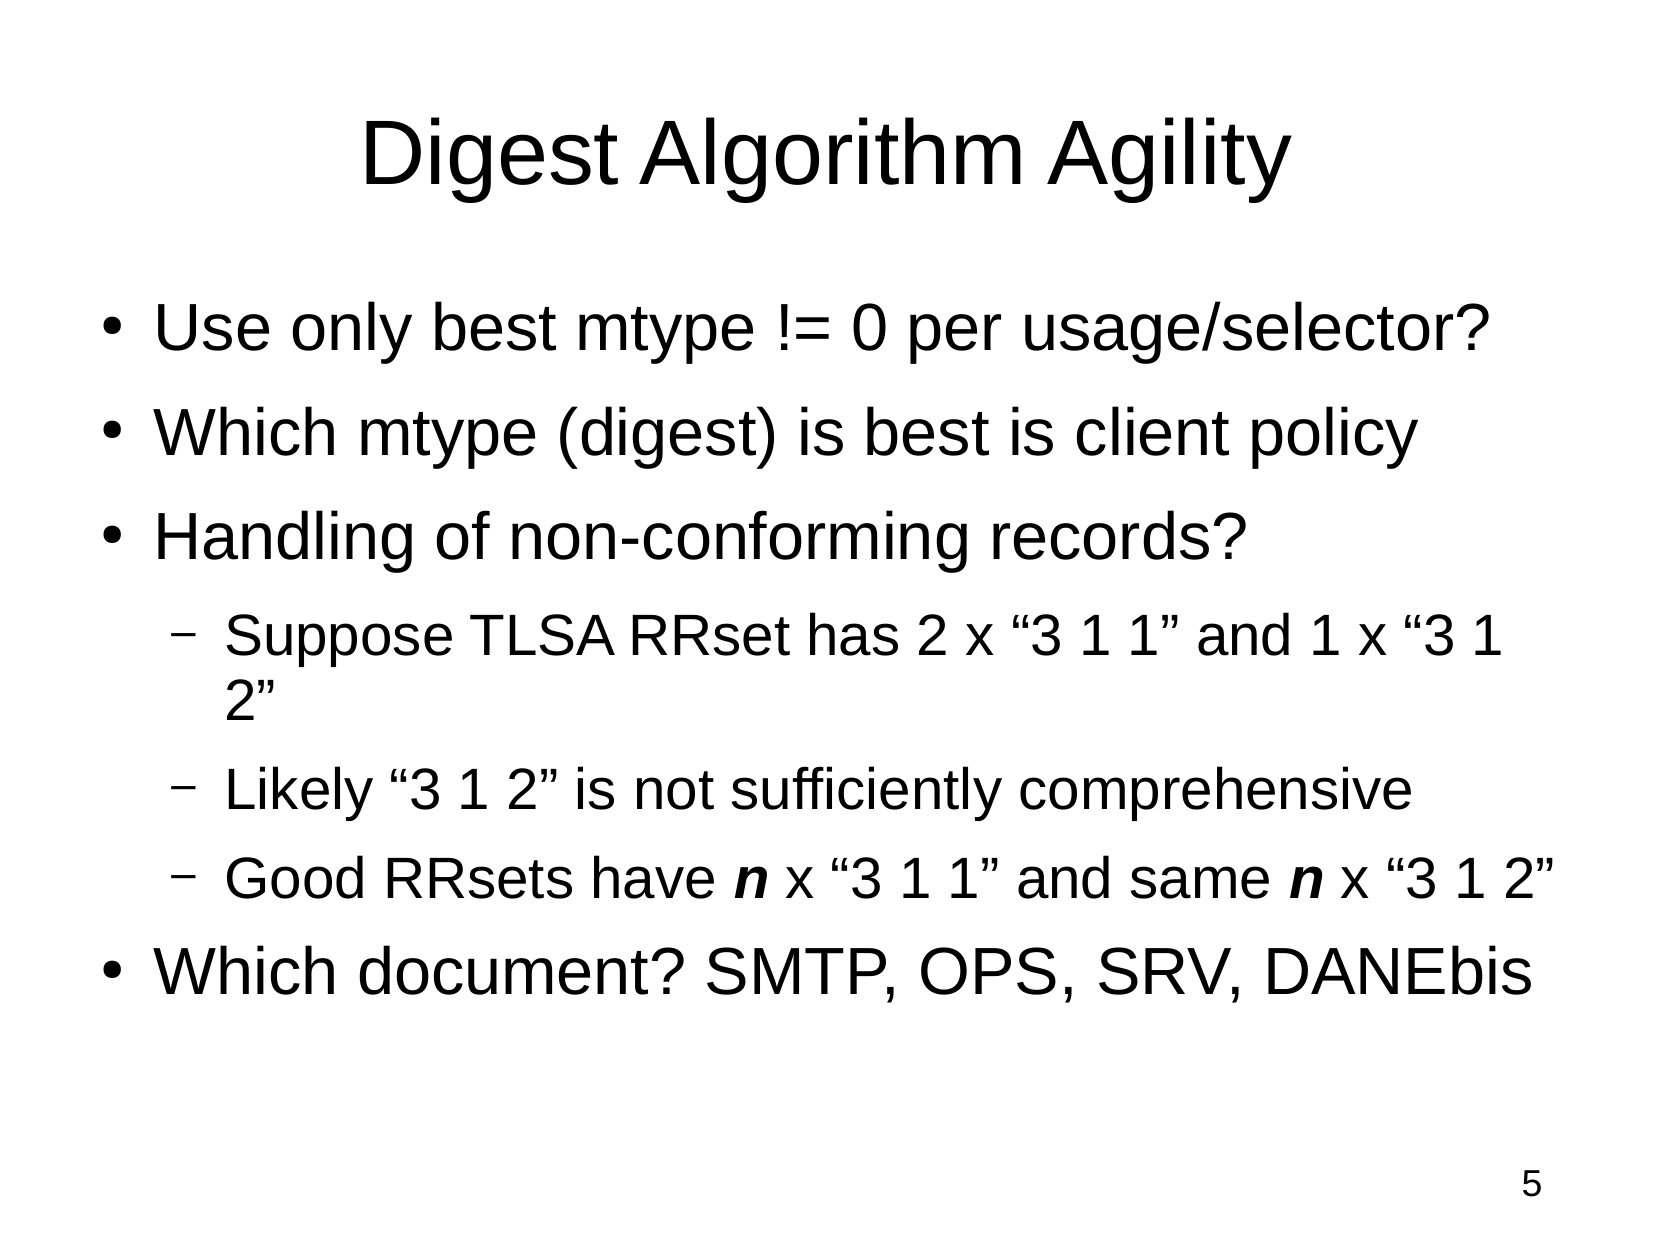

# Digest Algorithm Agility
Use only best mtype != 0 per usage/selector?
Which mtype (digest) is best is client policy
Handling of non-conforming records?
Suppose TLSA RRset has 2 x “3 1 1” and 1 x “3 1 2”
Likely “3 1 2” is not sufficiently comprehensive
Good RRsets have n x “3 1 1” and same n x “3 1 2”
Which document? SMTP, OPS, SRV, DANEbis